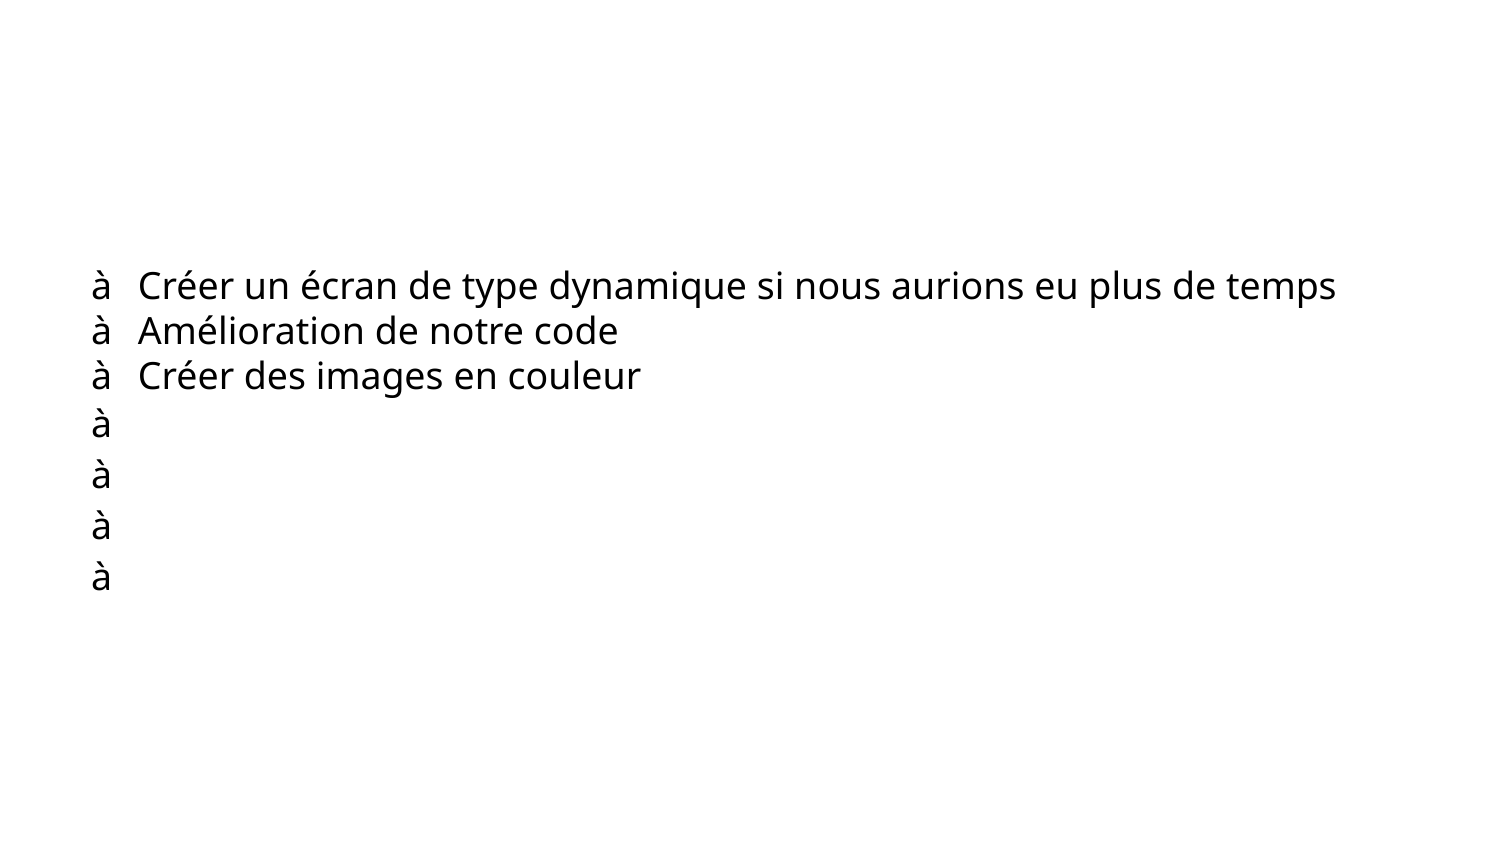

VII. Amélioration
Créer un écran de type dynamique si nous aurions eu plus de temps
Amélioration de notre code
Créer des images en couleur